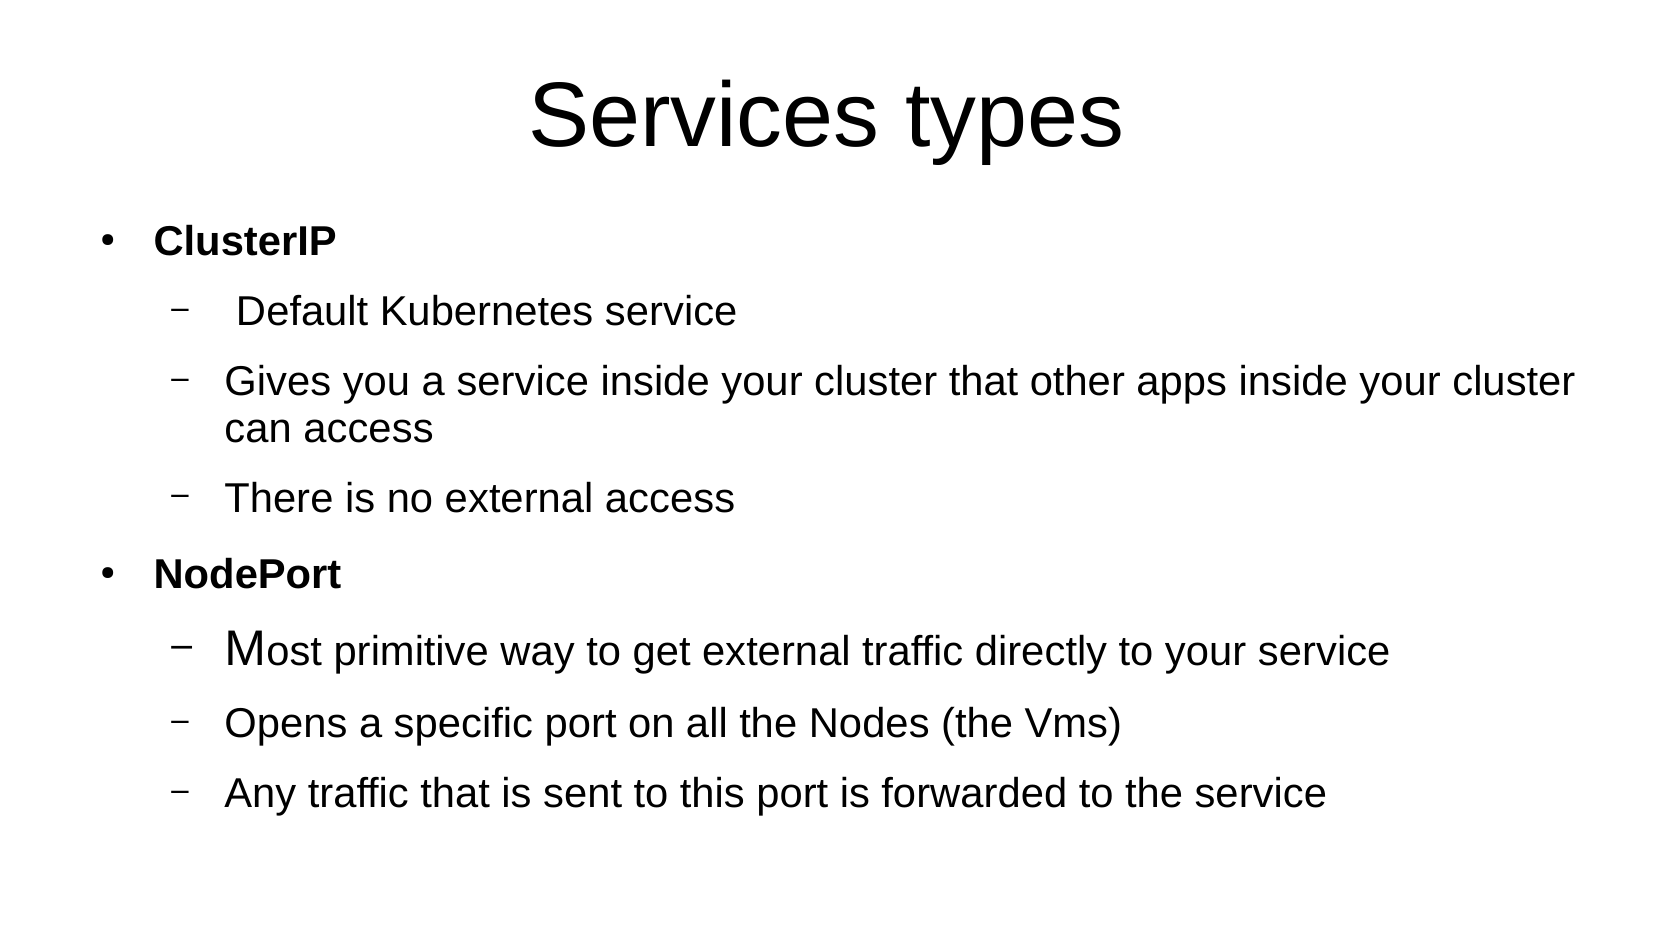

# Services types
ClusterIP
 Default Kubernetes service
Gives you a service inside your cluster that other apps inside your cluster can access
There is no external access
NodePort
Most primitive way to get external traffic directly to your service
Opens a specific port on all the Nodes (the Vms)
Any traffic that is sent to this port is forwarded to the service